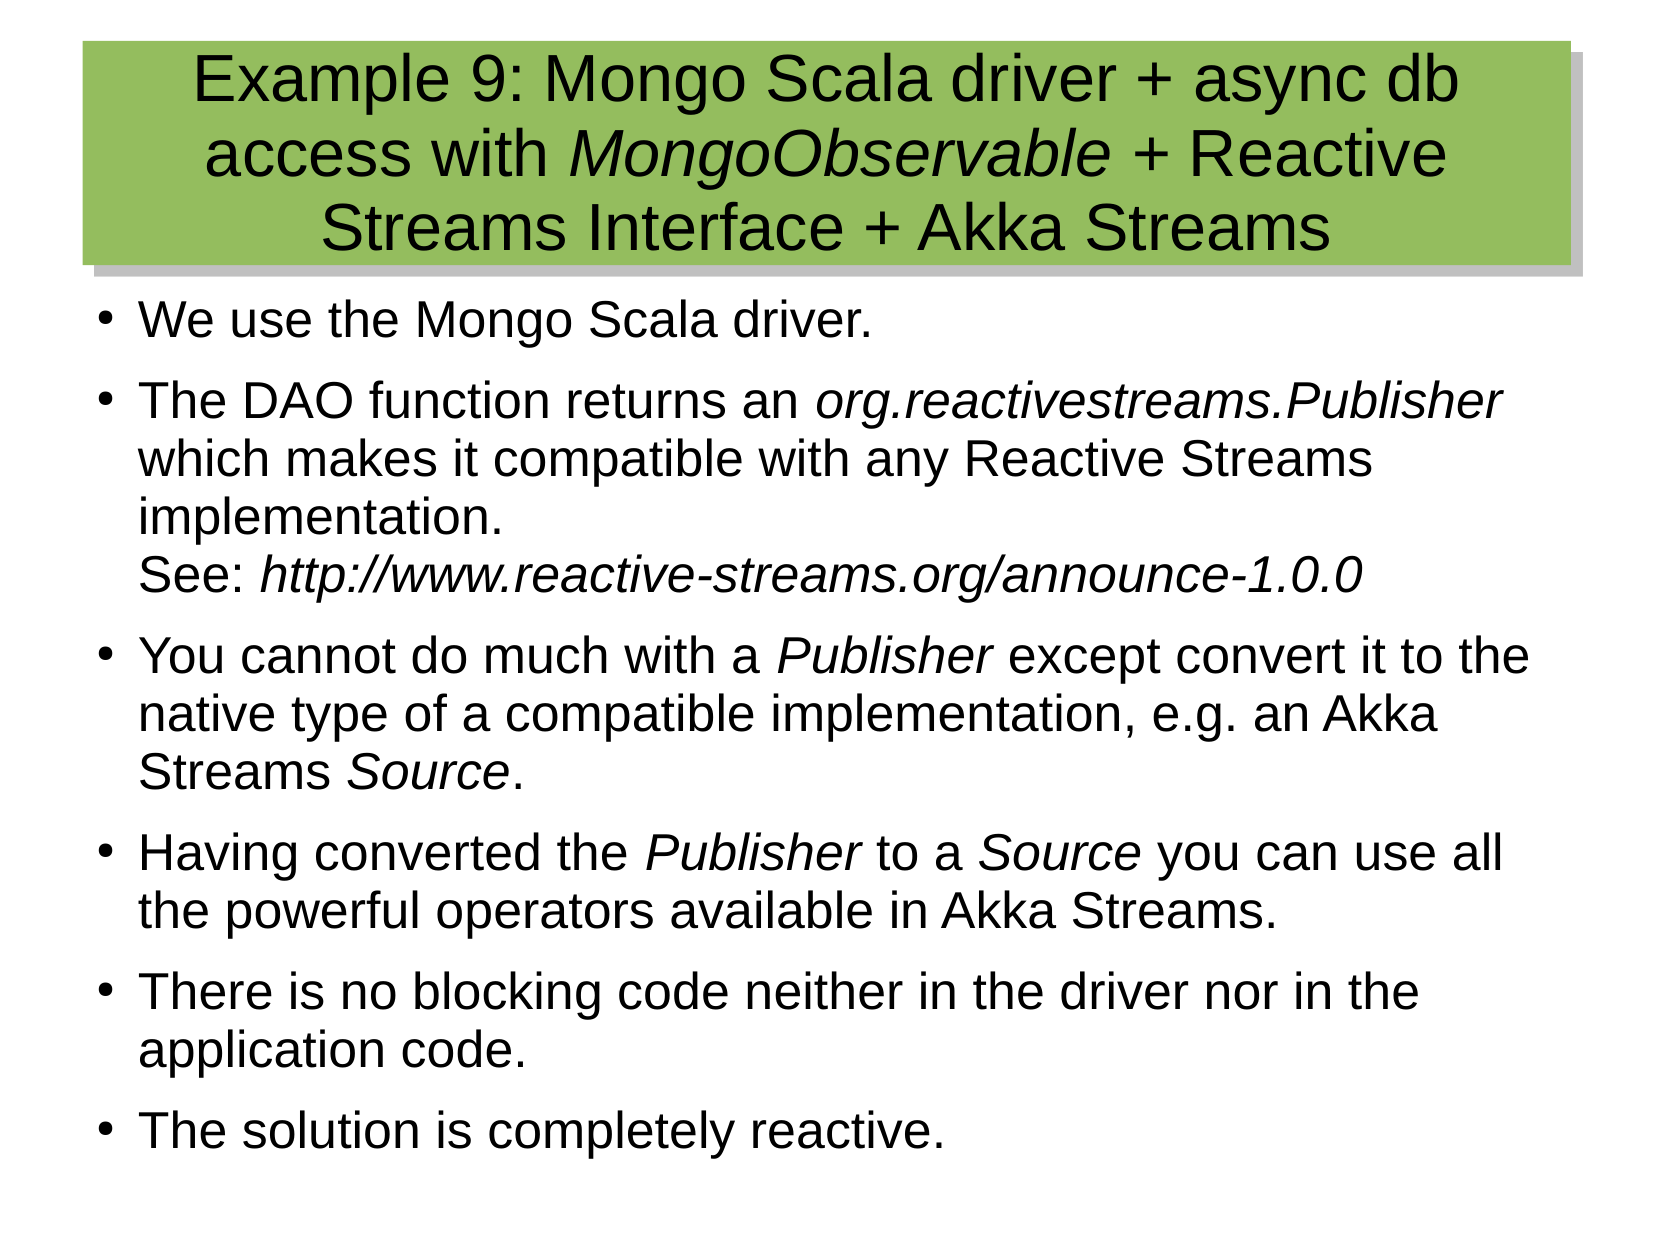

# Example 9: Mongo Scala driver + async db access with MongoObservable + Reactive Streams Interface + Akka Streams
We use the Mongo Scala driver.
The DAO function returns an org.reactivestreams.Publisher which makes it compatible with any Reactive Streams implementation.
See: http://www.reactive-streams.org/announce-1.0.0
You cannot do much with a Publisher except convert it to the native type of a compatible implementation, e.g. an Akka Streams Source.
Having converted the Publisher to a Source you can use all the powerful operators available in Akka Streams.
There is no blocking code neither in the driver nor in the application code.
The solution is completely reactive.